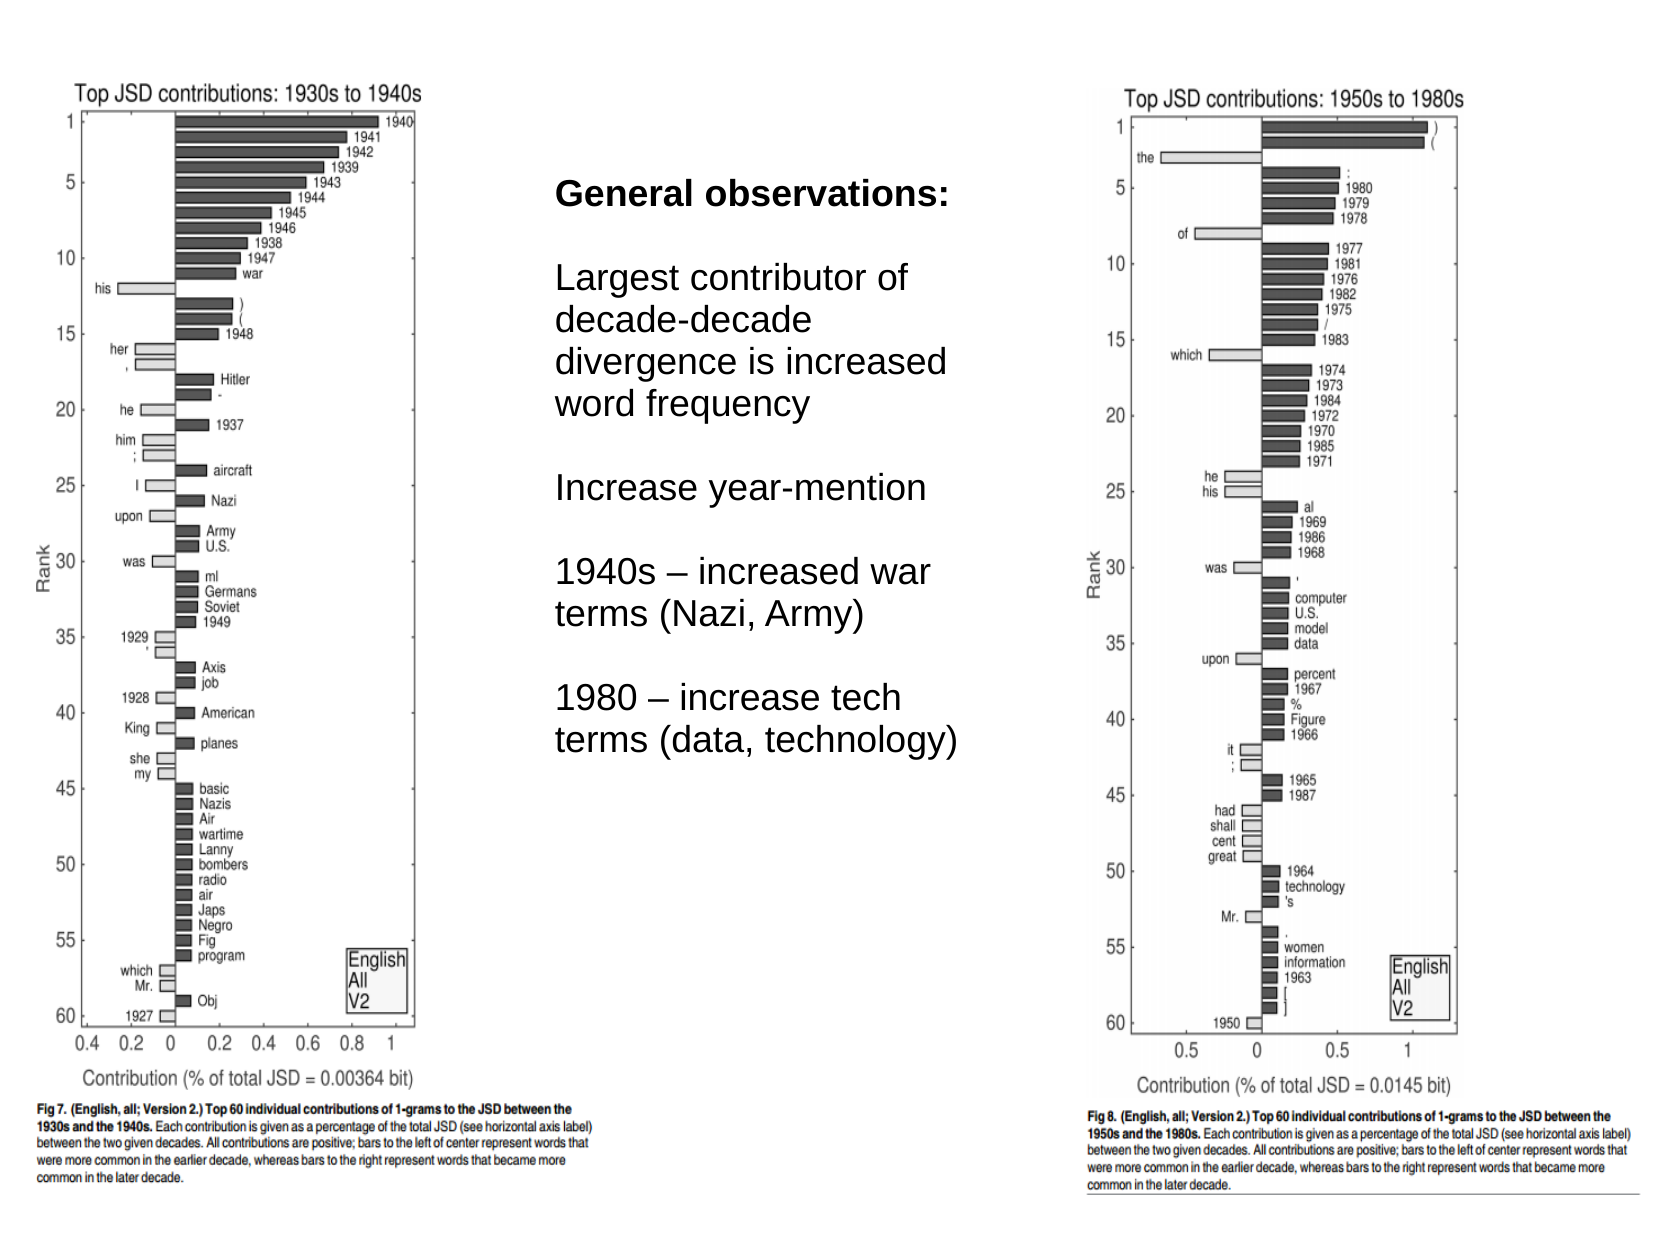

General observations:
Largest contributor of decade-decade divergence is increased word frequency
Increase year-mention
1940s – increased war terms (Nazi, Army)
1980 – increase tech terms (data, technology)